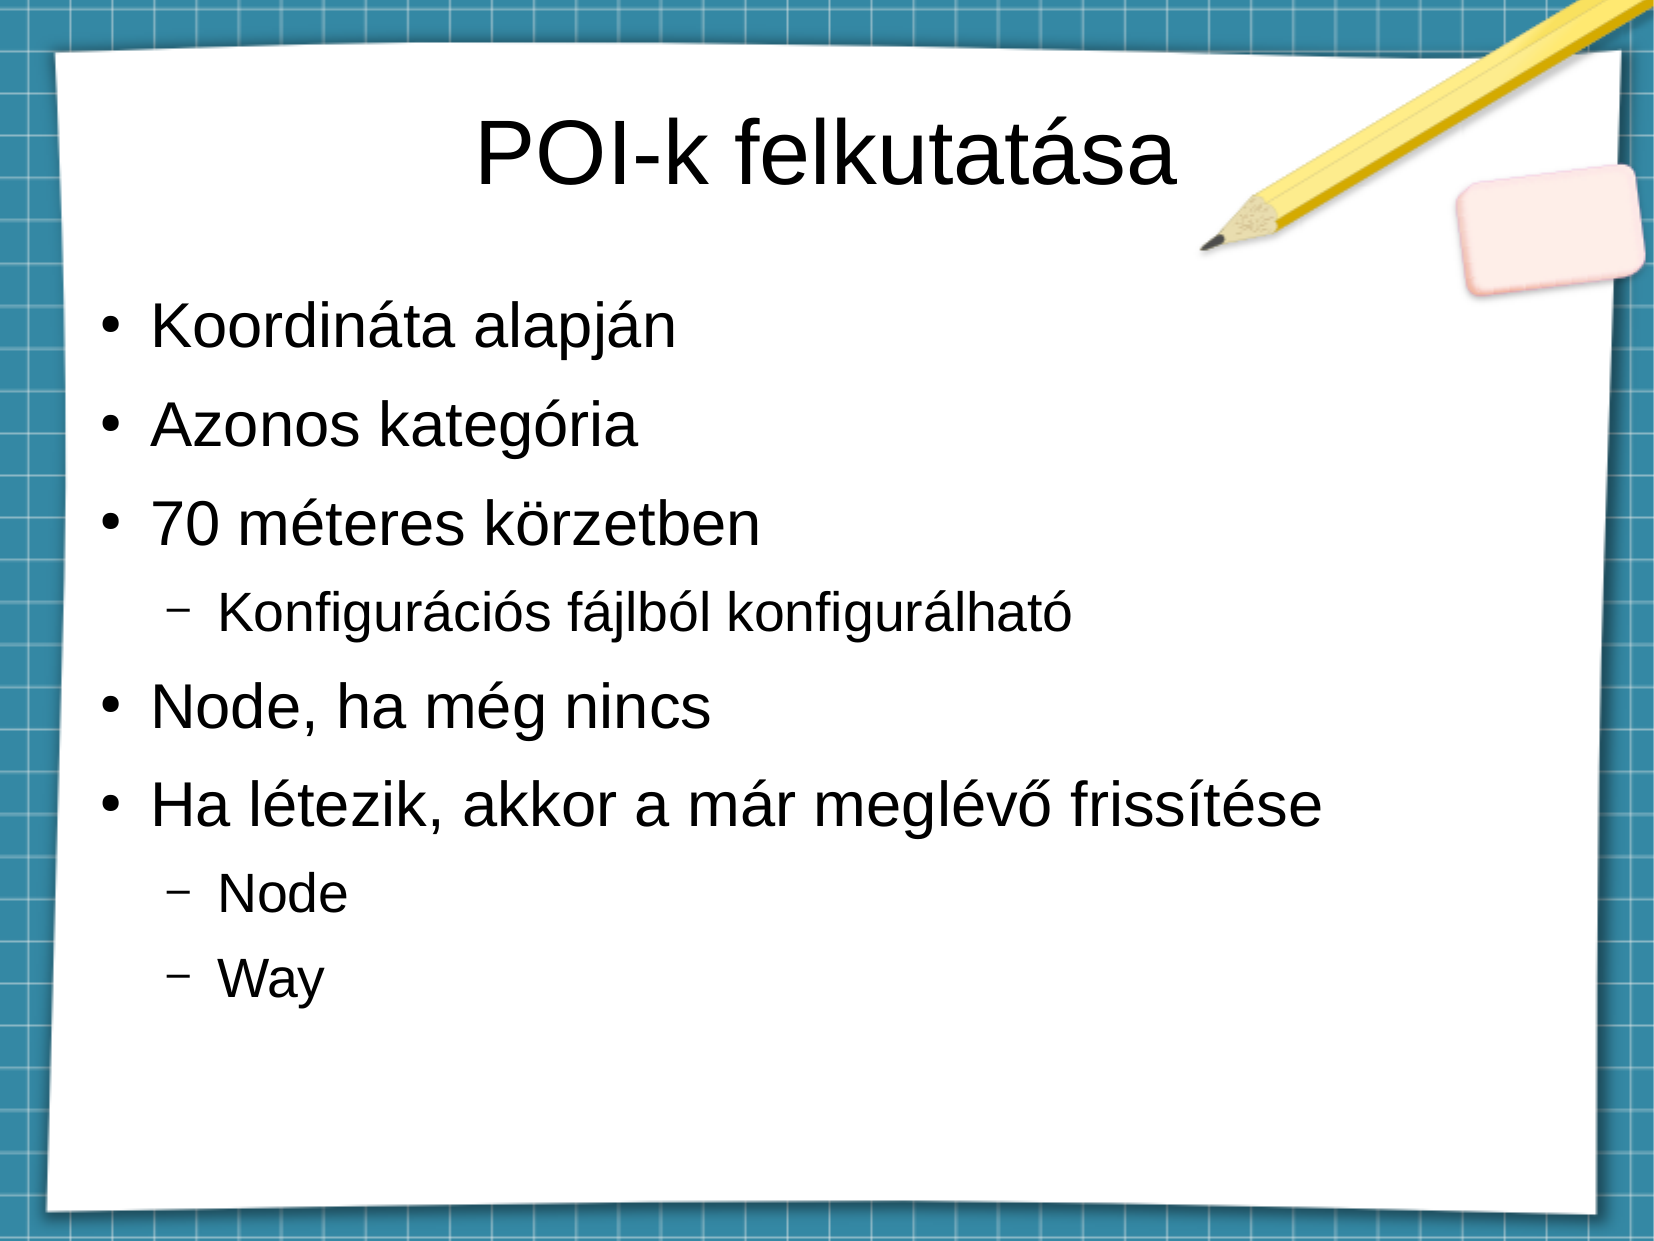

# POI-k felkutatása
Koordináta alapján
Azonos kategória
70 méteres körzetben
Konfigurációs fájlból konfigurálható
Node, ha még nincs
Ha létezik, akkor a már meglévő frissítése
Node
Way